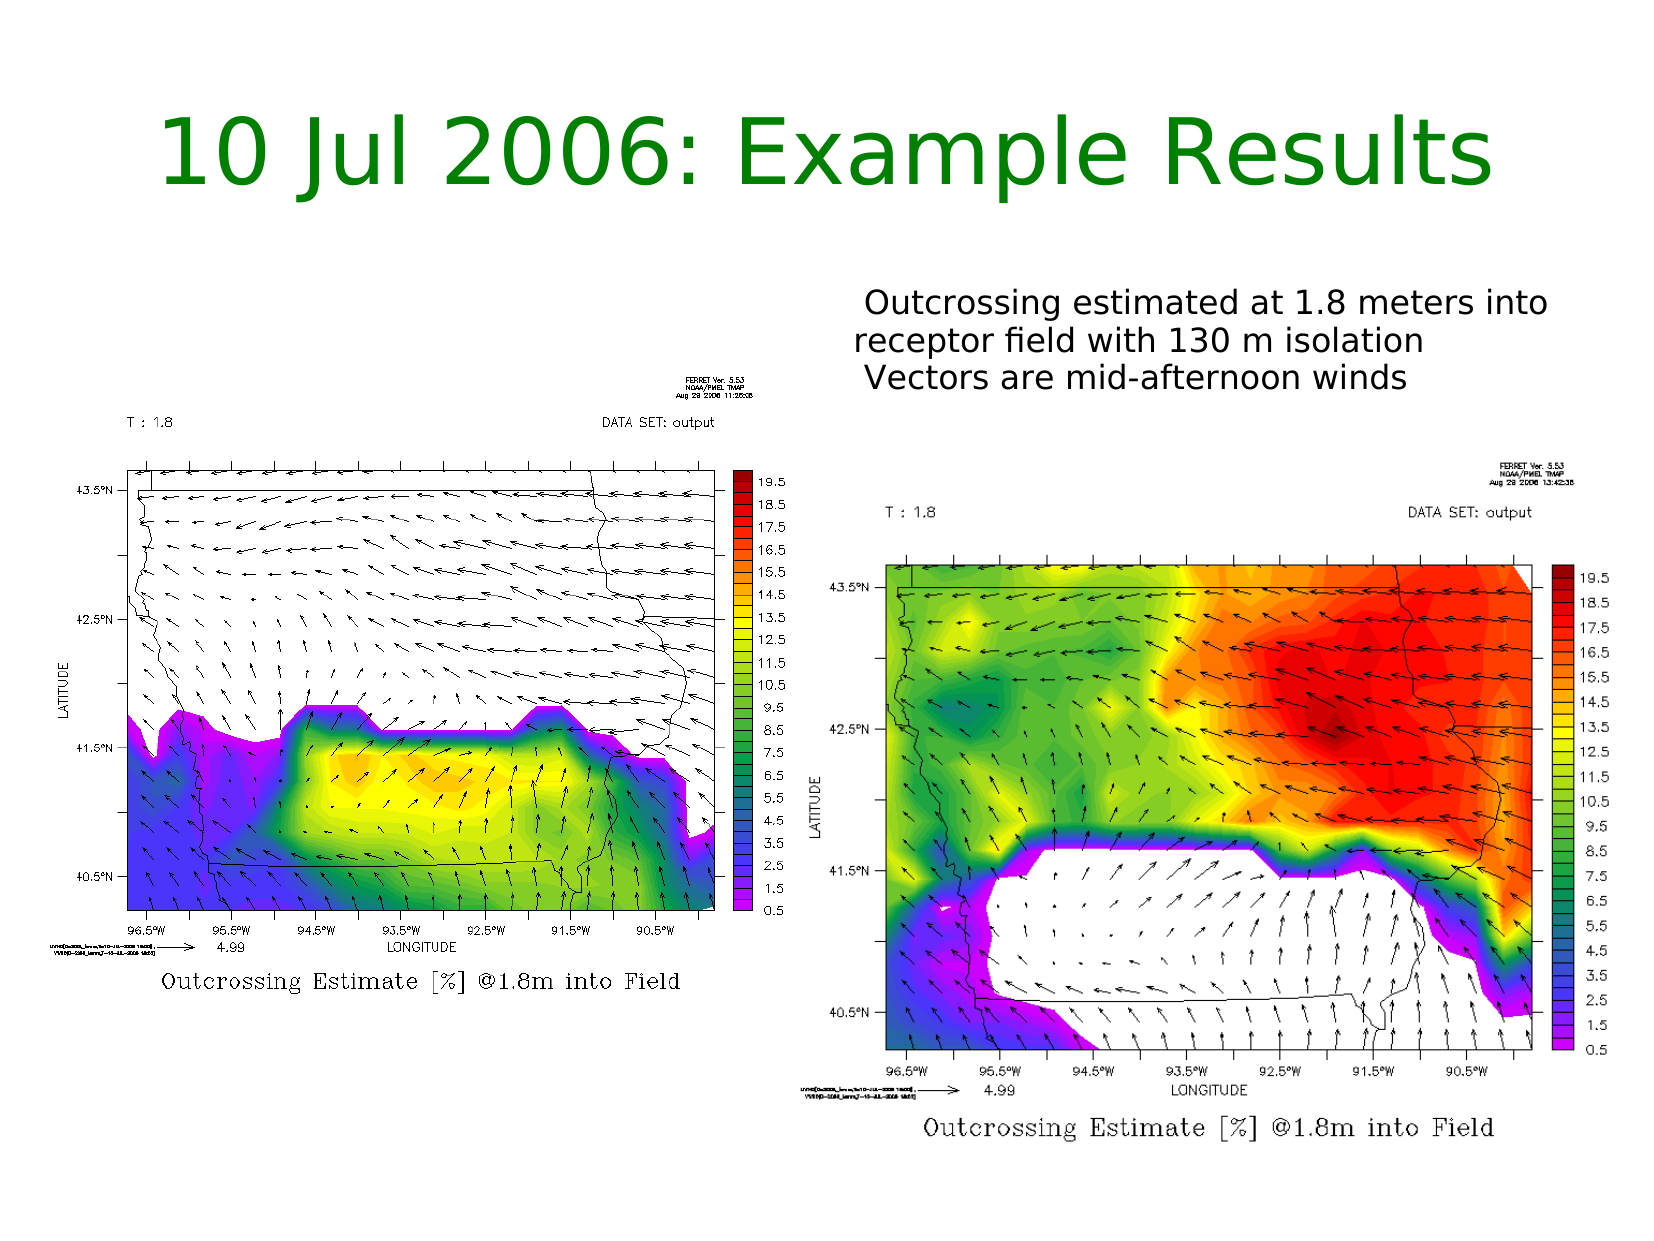

# 10 Jul 2006: Example Results
 Outcrossing estimated at 1.8 meters into receptor field with 130 m isolation
 Vectors are mid-afternoon winds